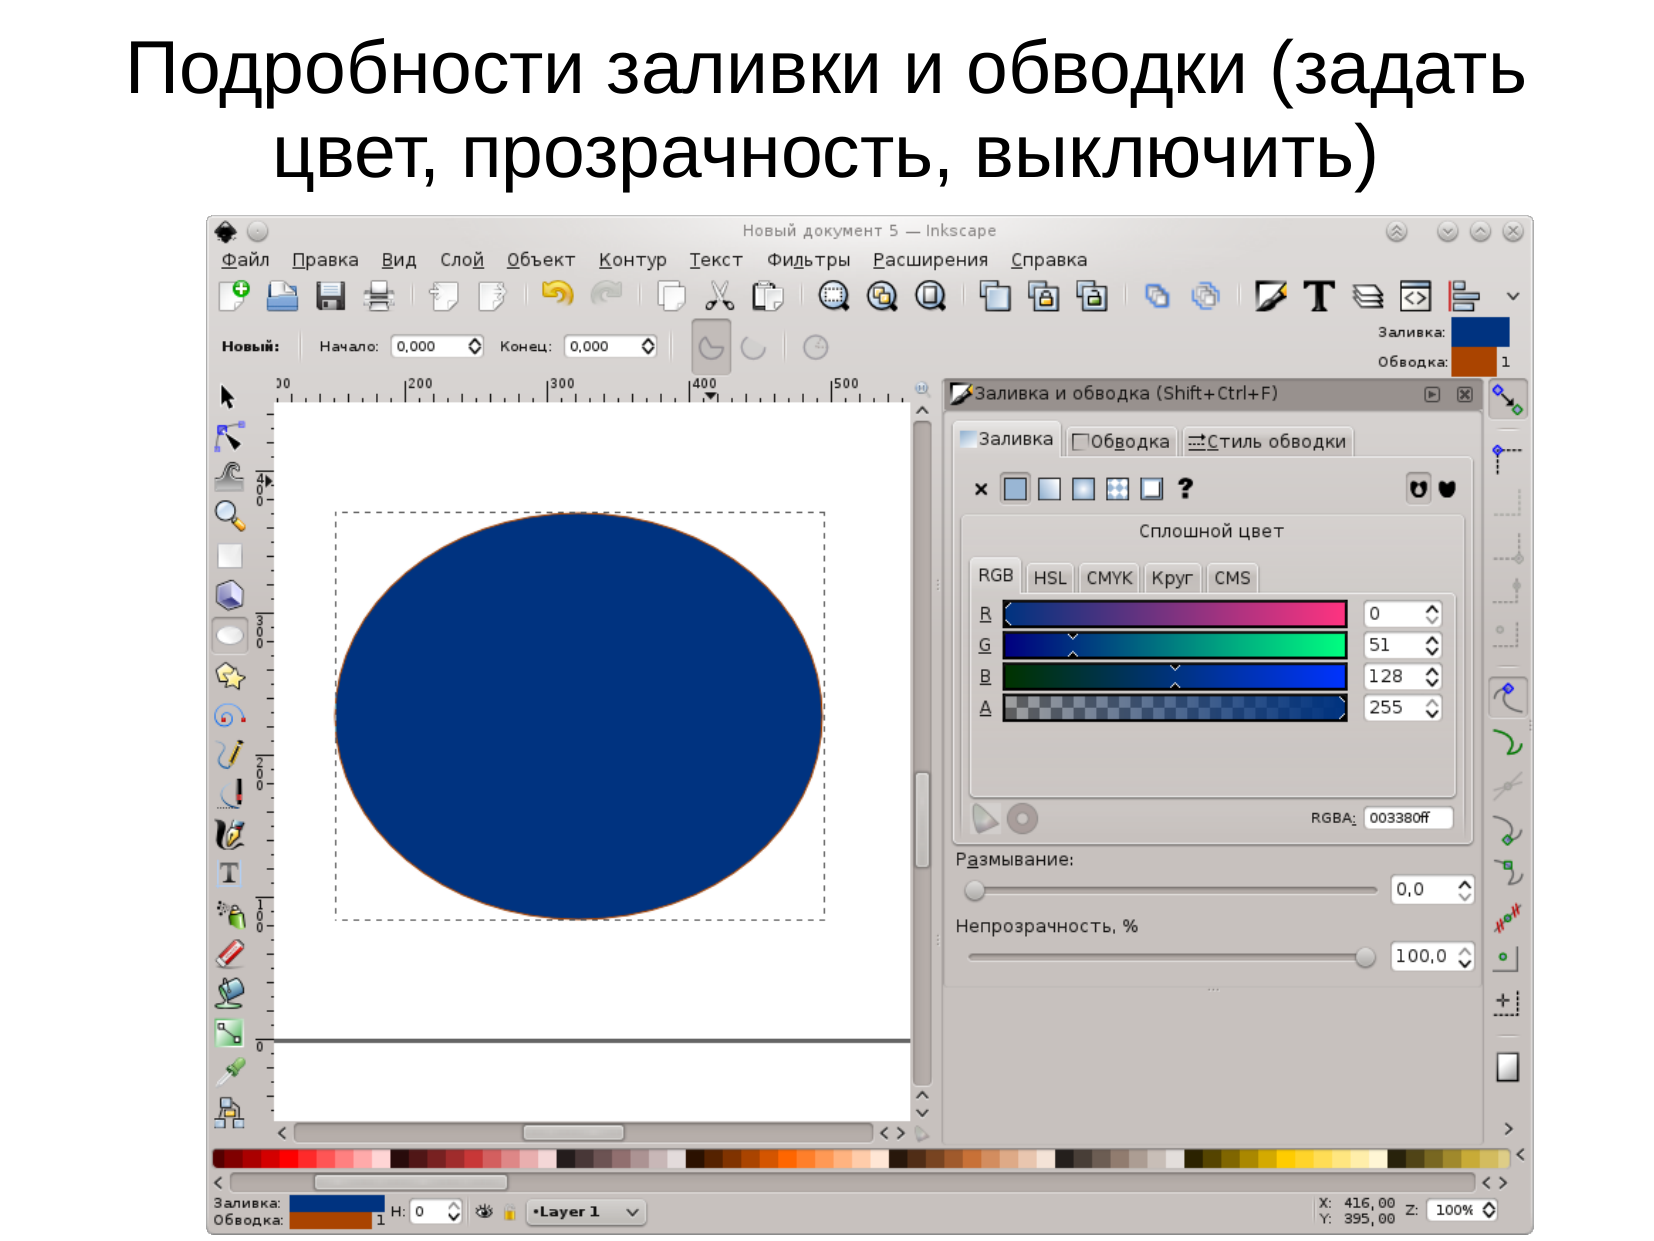

# Подробности заливки и обводки (задать цвет, прозрачность, выключить)